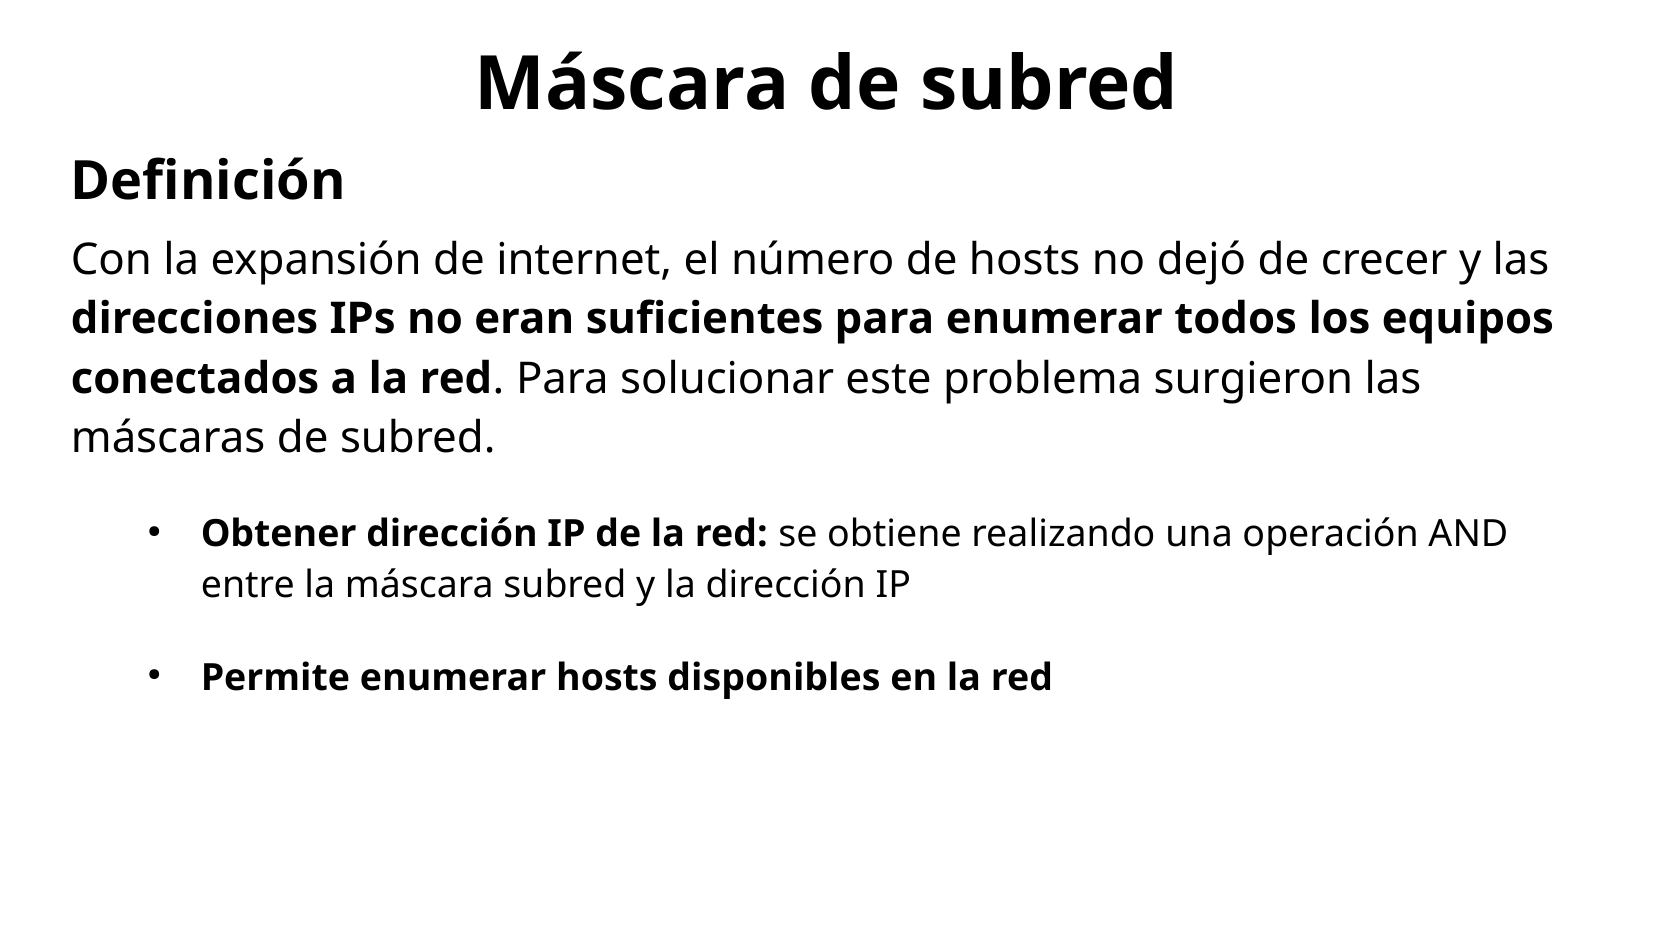

# Máscara de subred
Definición
Con la expansión de internet, el número de hosts no dejó de crecer y las direcciones IPs no eran suficientes para enumerar todos los equipos conectados a la red. Para solucionar este problema surgieron las máscaras de subred.
Obtener dirección IP de la red: se obtiene realizando una operación AND entre la máscara subred y la dirección IP
Permite enumerar hosts disponibles en la red